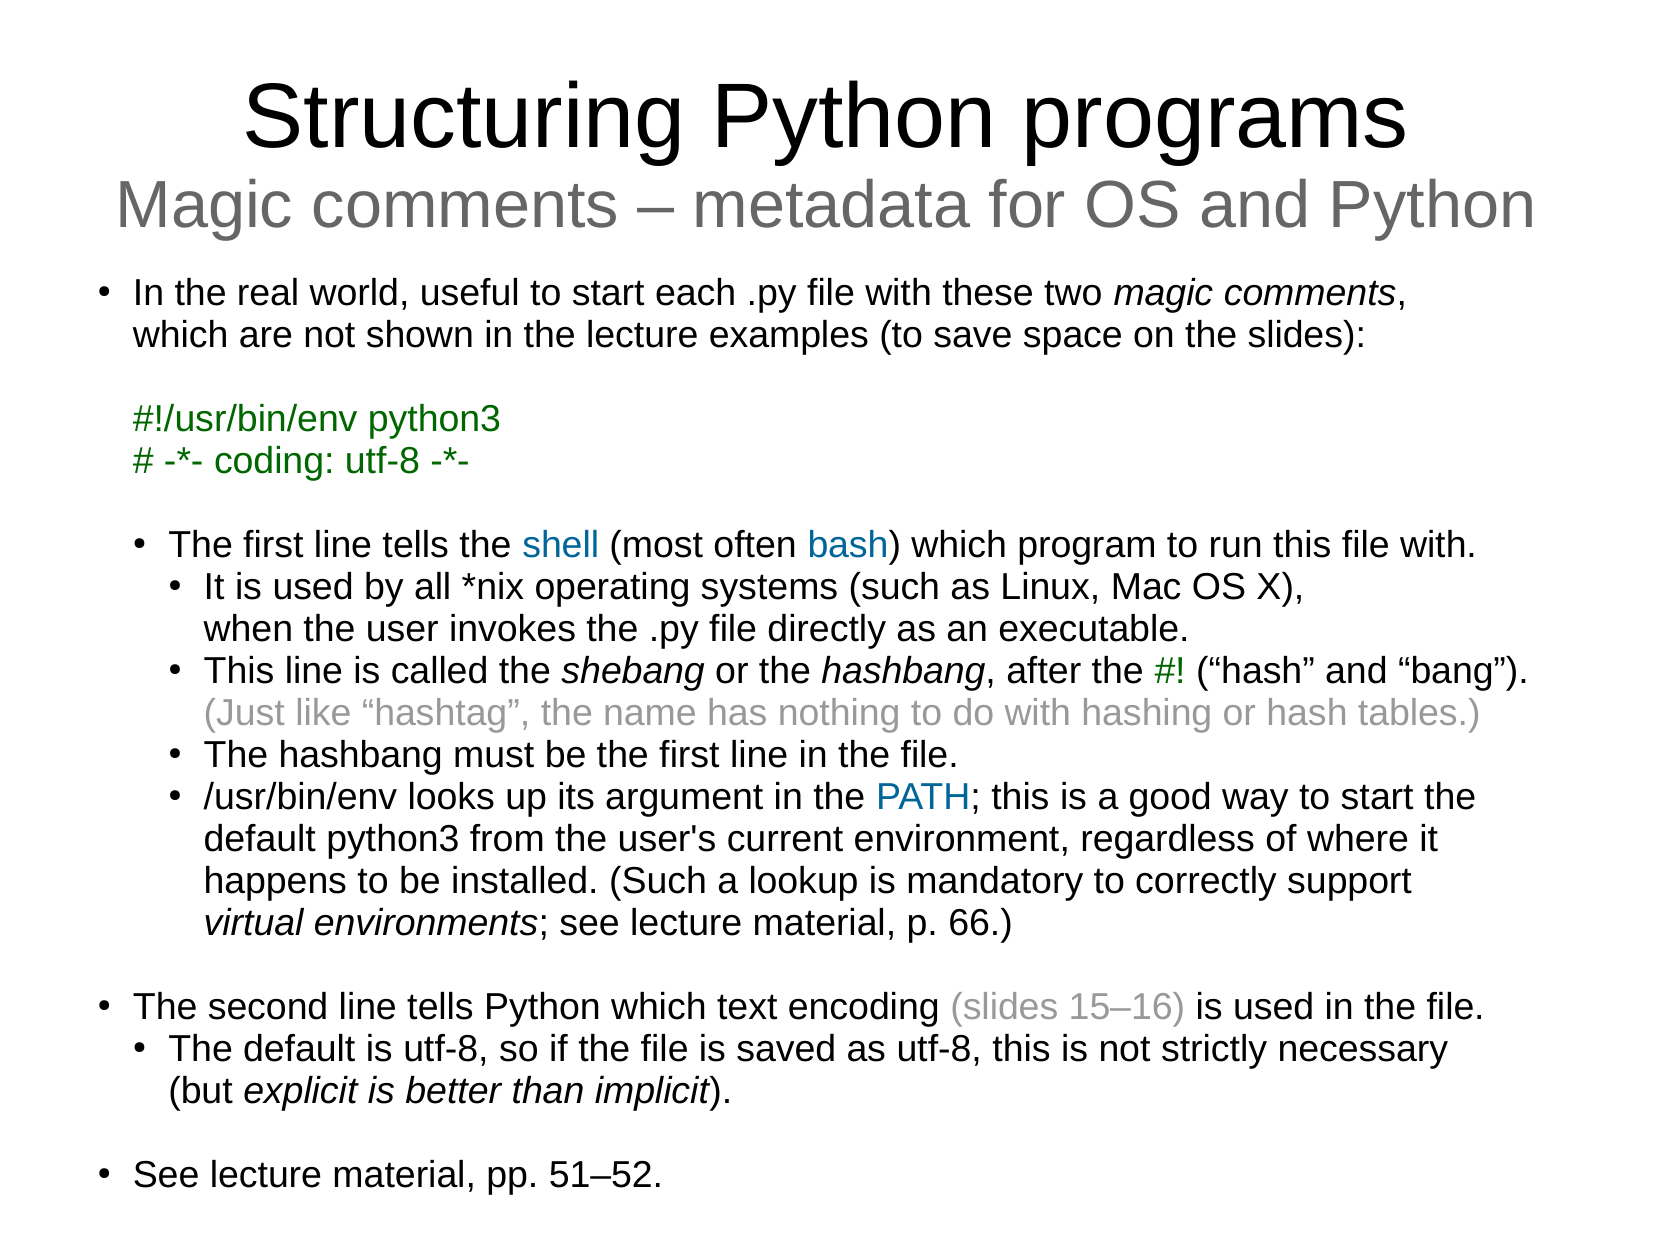

# Structuring Python programs Magic comments – metadata for OS and Python
In the real world, useful to start each .py file with these two magic comments,
which are not shown in the lecture examples (to save space on the slides):
#!/usr/bin/env python3
# -*- coding: utf-8 -*-
The first line tells the shell (most often bash) which program to run this file with.
It is used by all *nix operating systems (such as Linux, Mac OS X),
when the user invokes the .py file directly as an executable.
This line is called the shebang or the hashbang, after the #! (“hash” and “bang”).
(Just like “hashtag”, the name has nothing to do with hashing or hash tables.)
The hashbang must be the first line in the file.
/usr/bin/env looks up its argument in the PATH; this is a good way to start the default python3 from the user's current environment, regardless of where it happens to be installed. (Such a lookup is mandatory to correctly support
virtual environments; see lecture material, p. 66.)
The second line tells Python which text encoding (slides 15–16) is used in the file.
The default is utf-8, so if the file is saved as utf-8, this is not strictly necessary
(but explicit is better than implicit).
See lecture material, pp. 51–52.